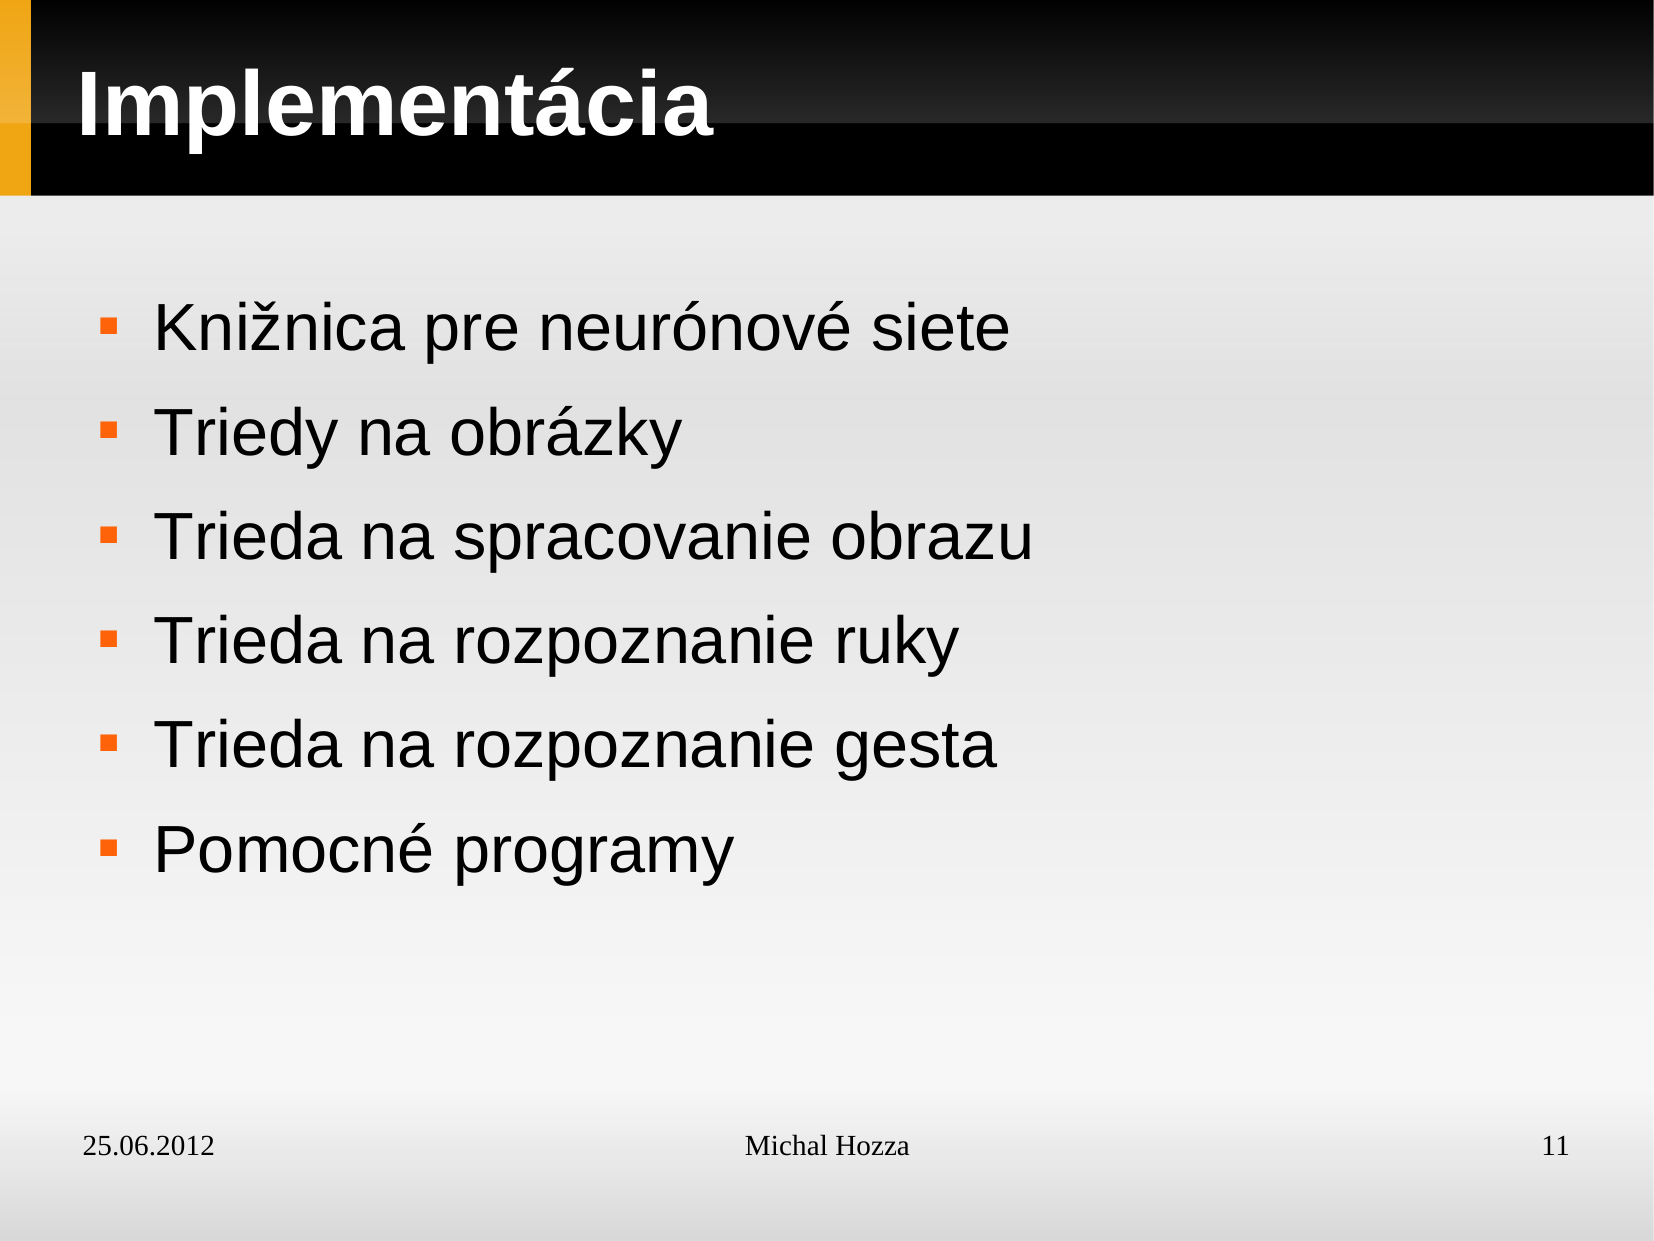

# Implementácia
Knižnica pre neurónové siete
Triedy na obrázky
Trieda na spracovanie obrazu
Trieda na rozpoznanie ruky
Trieda na rozpoznanie gesta
Pomocné programy
25.06.2012
Michal Hozza
11